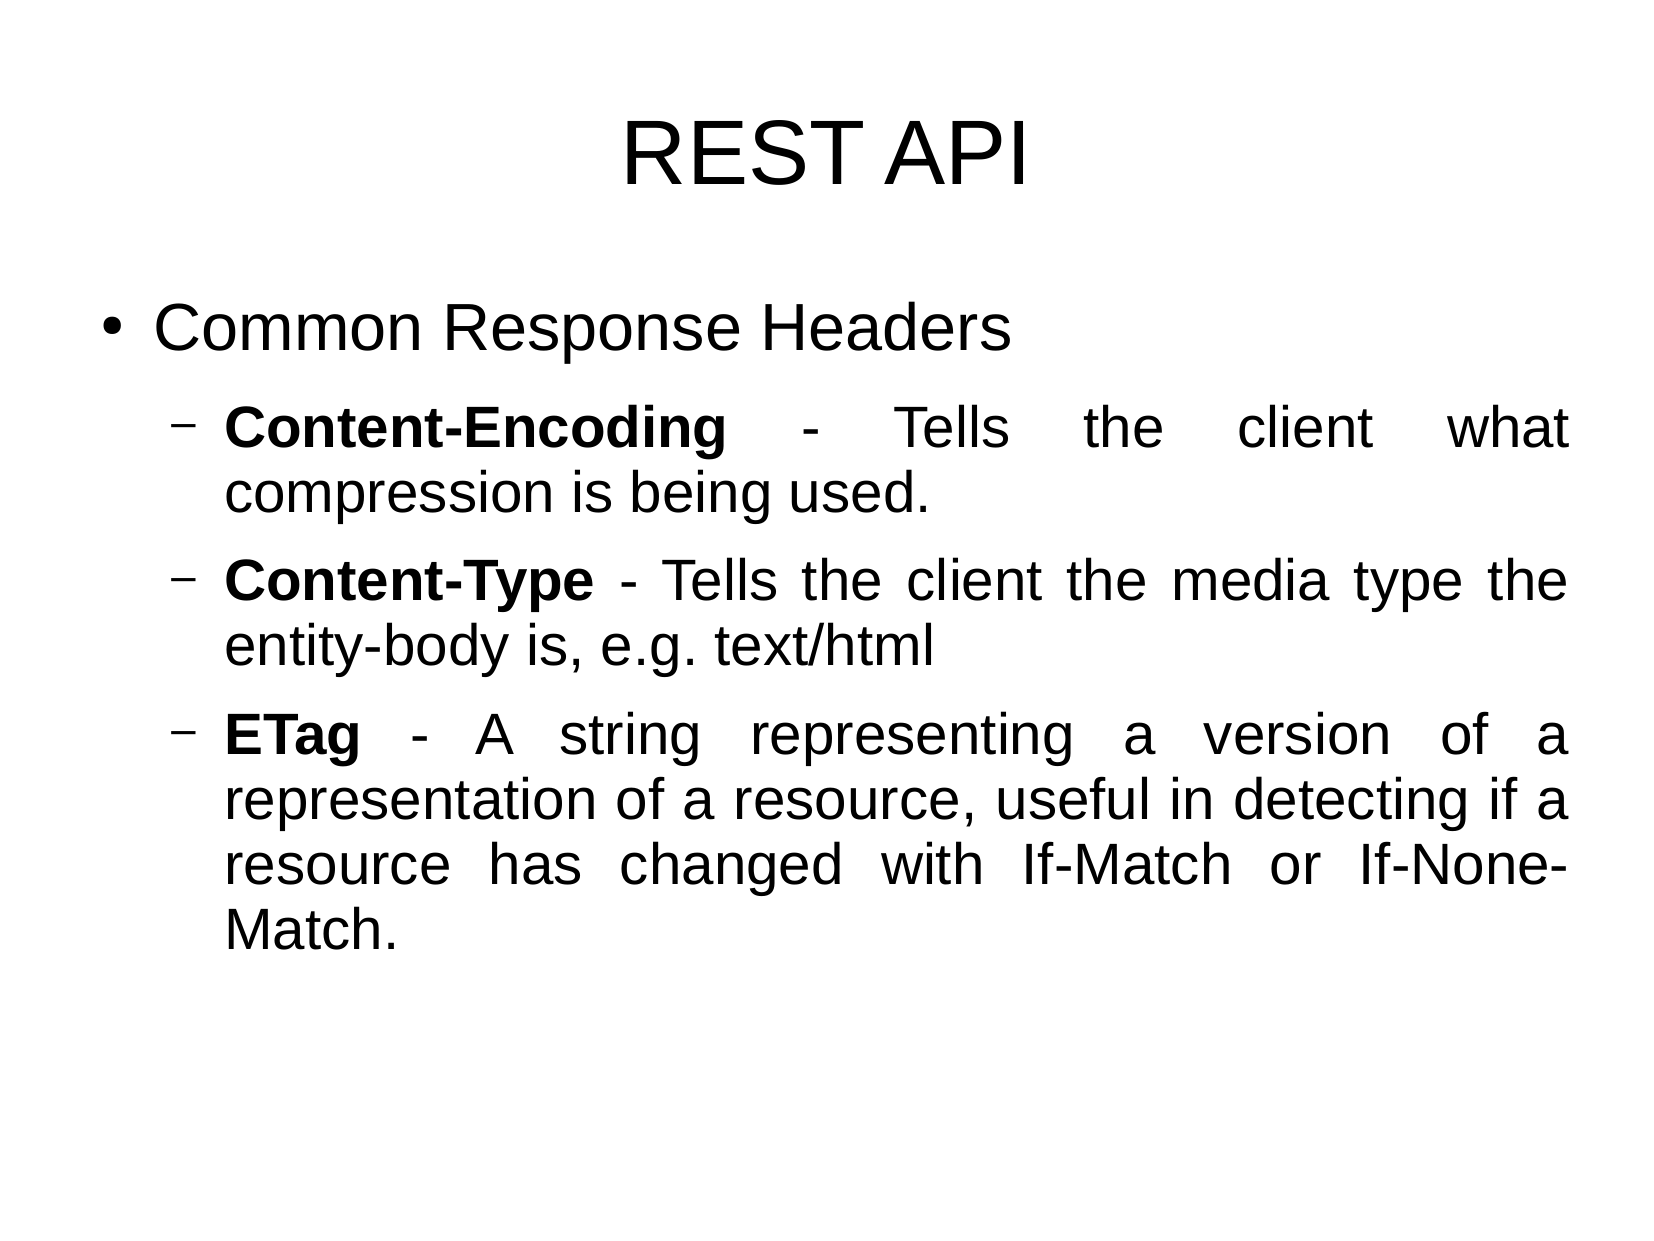

# REST API
Common Response Headers
Content-Encoding - Tells the client what compression is being used.
Content-Type - Tells the client the media type the entity-body is, e.g. text/html
ETag - A string representing a version of a representation of a resource, useful in detecting if a resource has changed with If-Match or If-None-Match.